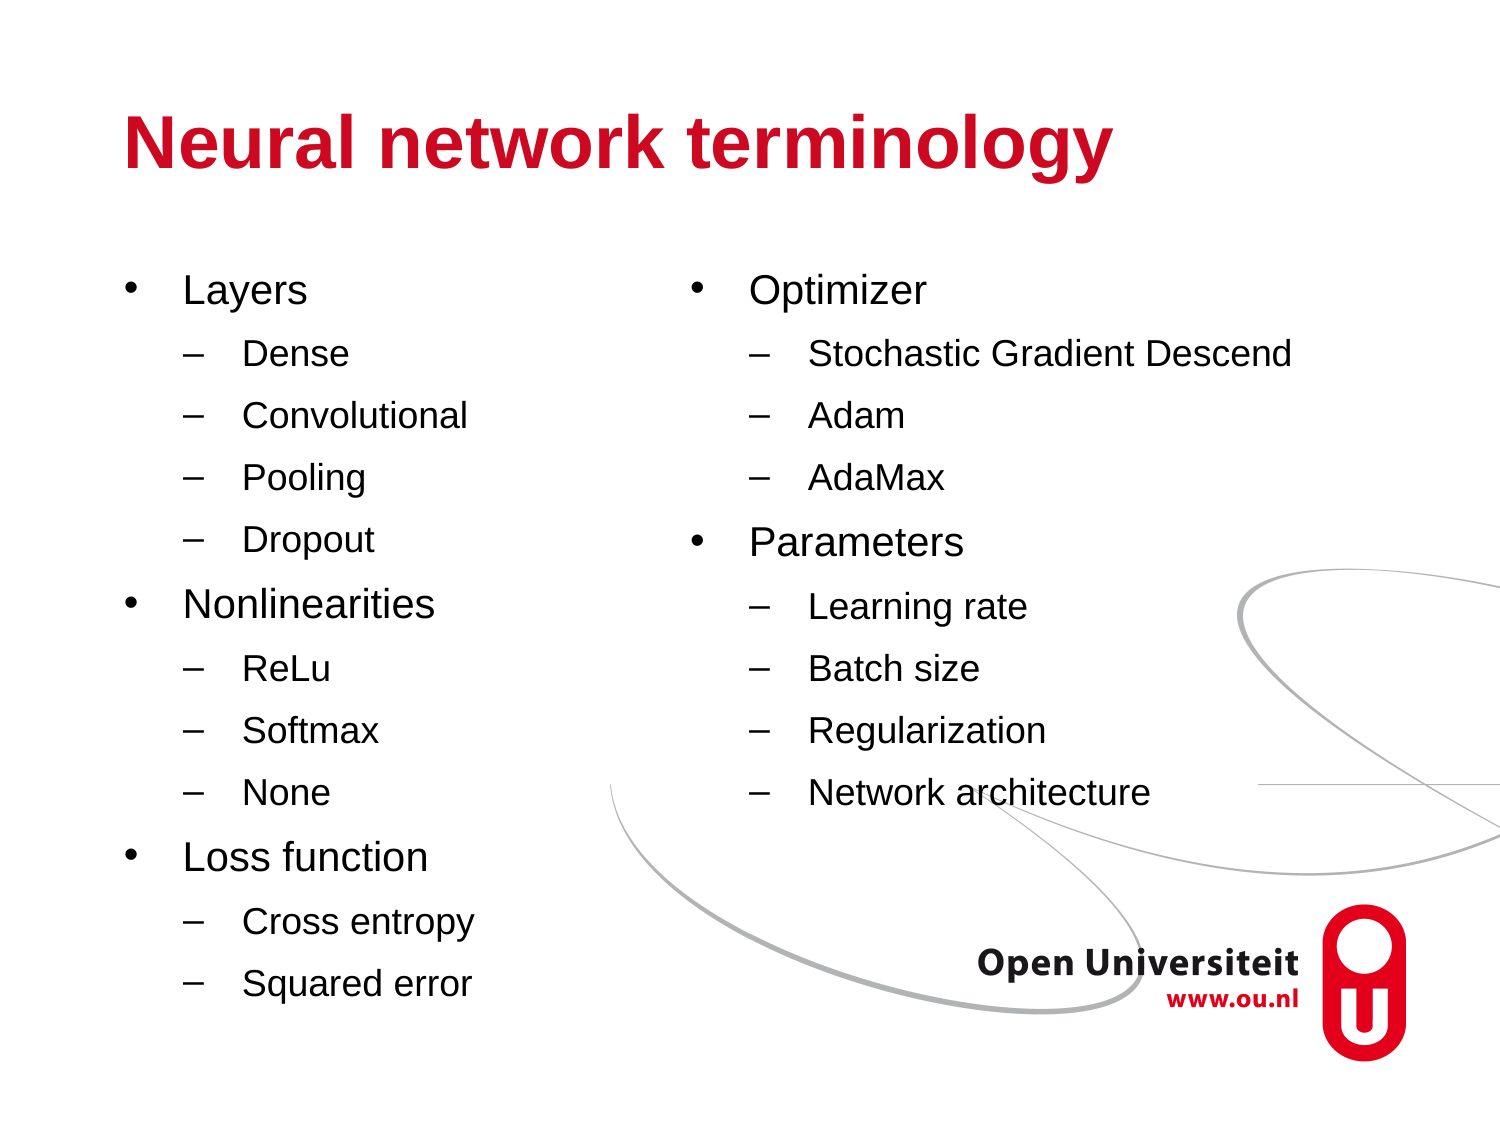

# Neural network terminology
Layers
Dense
Convolutional
Pooling
Dropout
Nonlinearities
ReLu
Softmax
None
Loss function
Cross entropy
Squared error
Optimizer
Stochastic Gradient Descend
Adam
AdaMax
Parameters
Learning rate
Batch size
Regularization
Network architecture